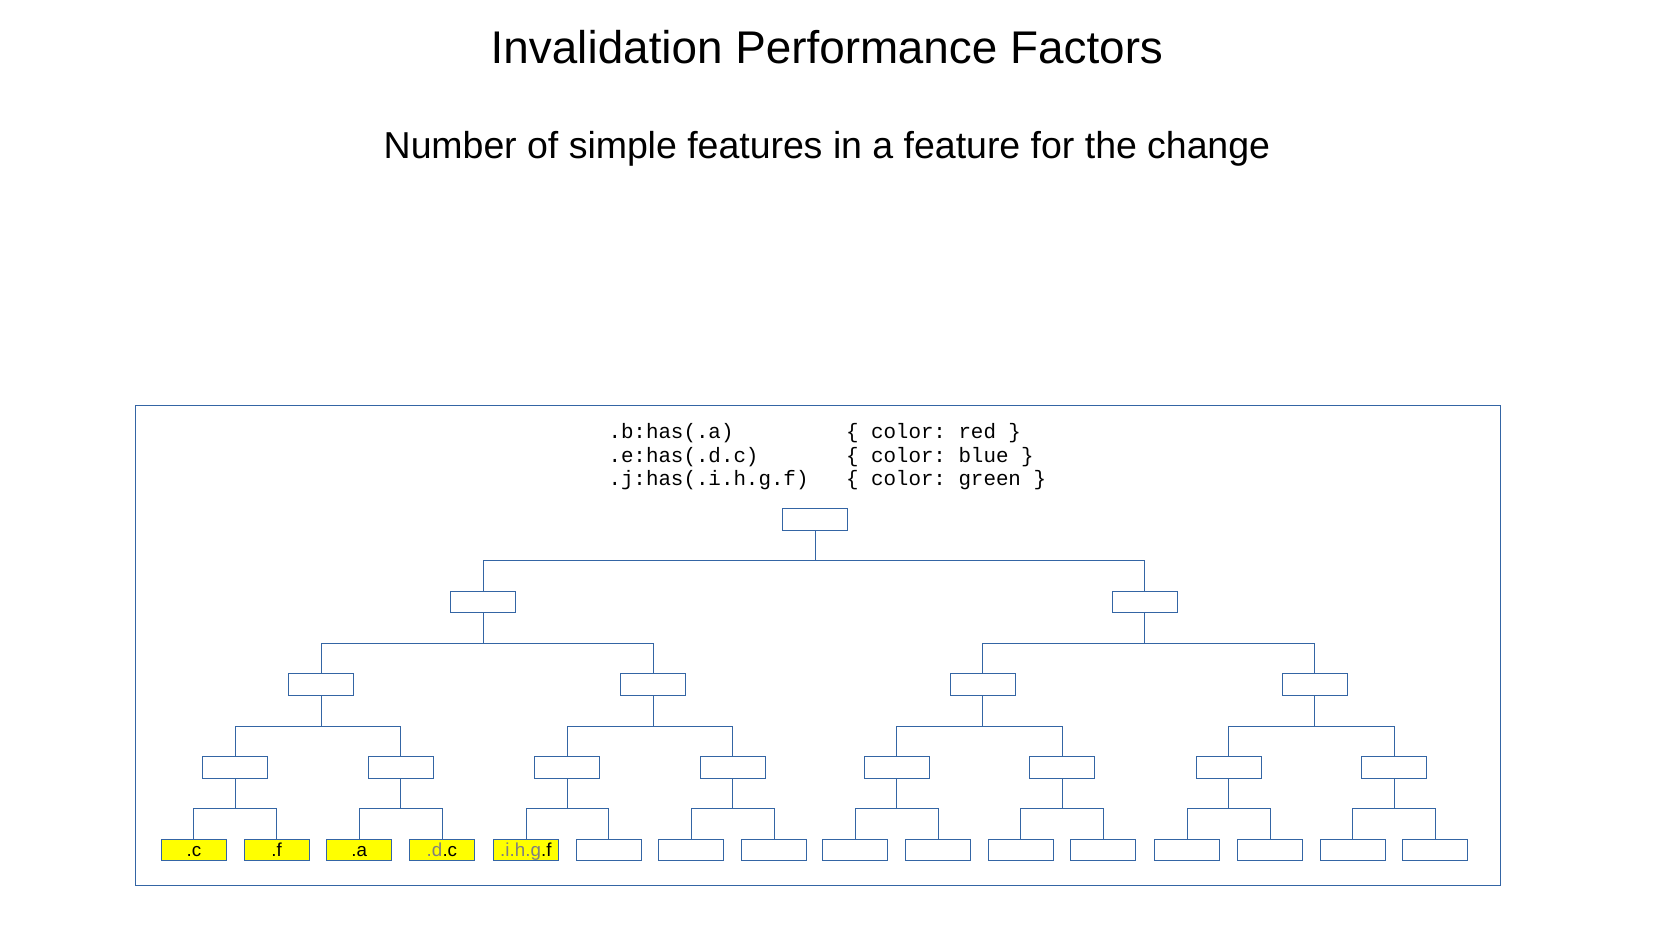

Invalidation Performance Factors
Number of simple features in a feature for the change
.b:has(.a) { color: red }
.e:has(.d.c) { color: blue }
.j:has(.i.h.g.f) { color: green }
.c
.f
.a
.d.c
.i.h.g.f